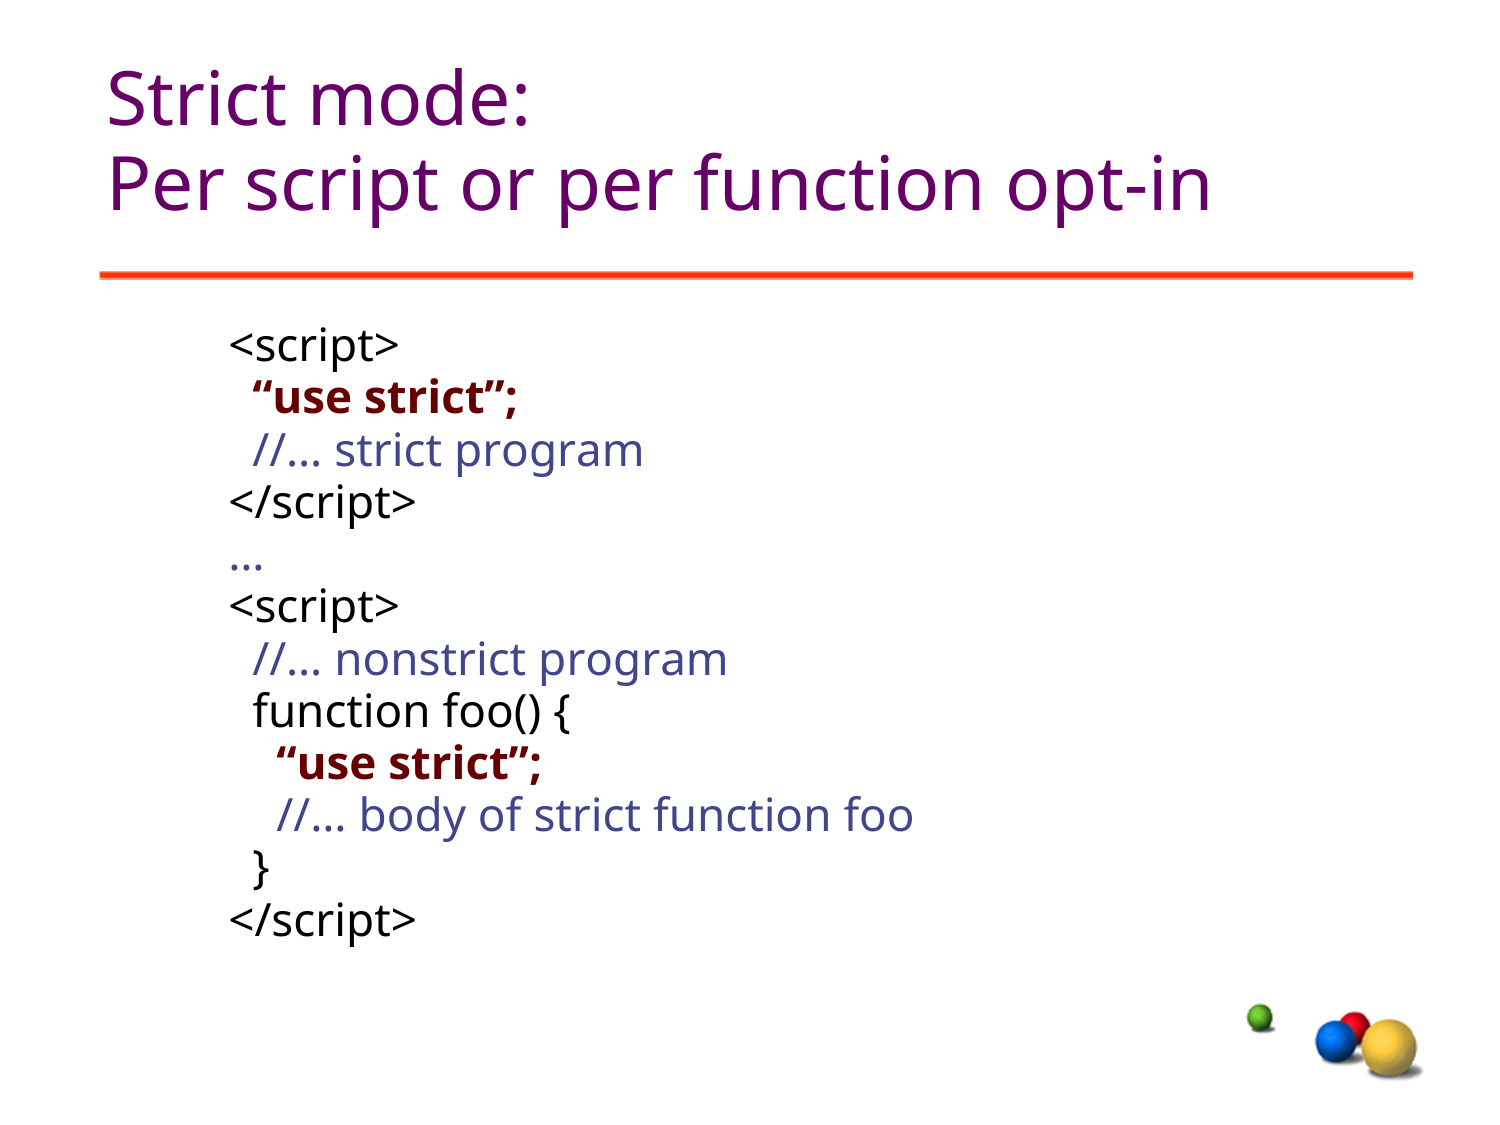

# Strict mode: Per script or per function opt-in
<script>
 “use strict”;
 //… strict program
</script>
…
<script>
 //… nonstrict program
 function foo() {
 “use strict”;
 //… body of strict function foo
 }
</script>